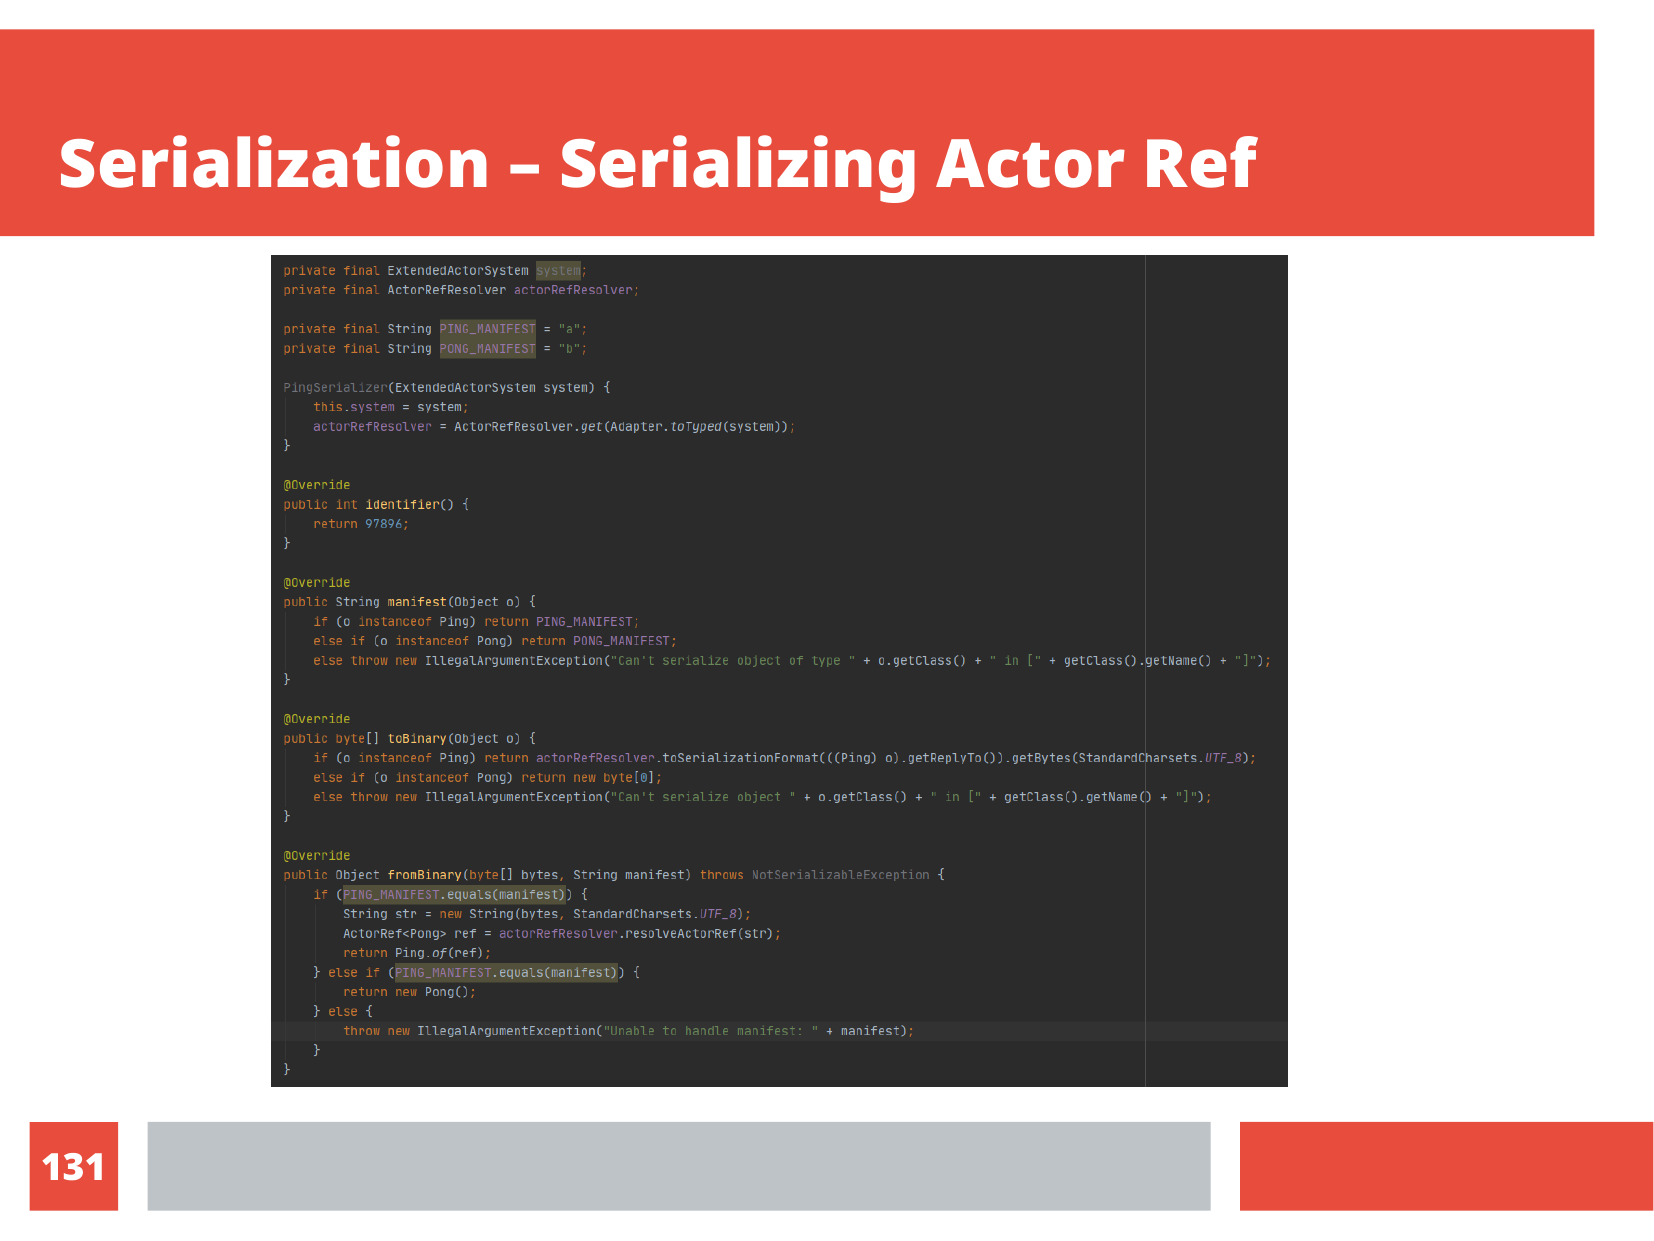

# Serialization – Serializing Actor Ref
131